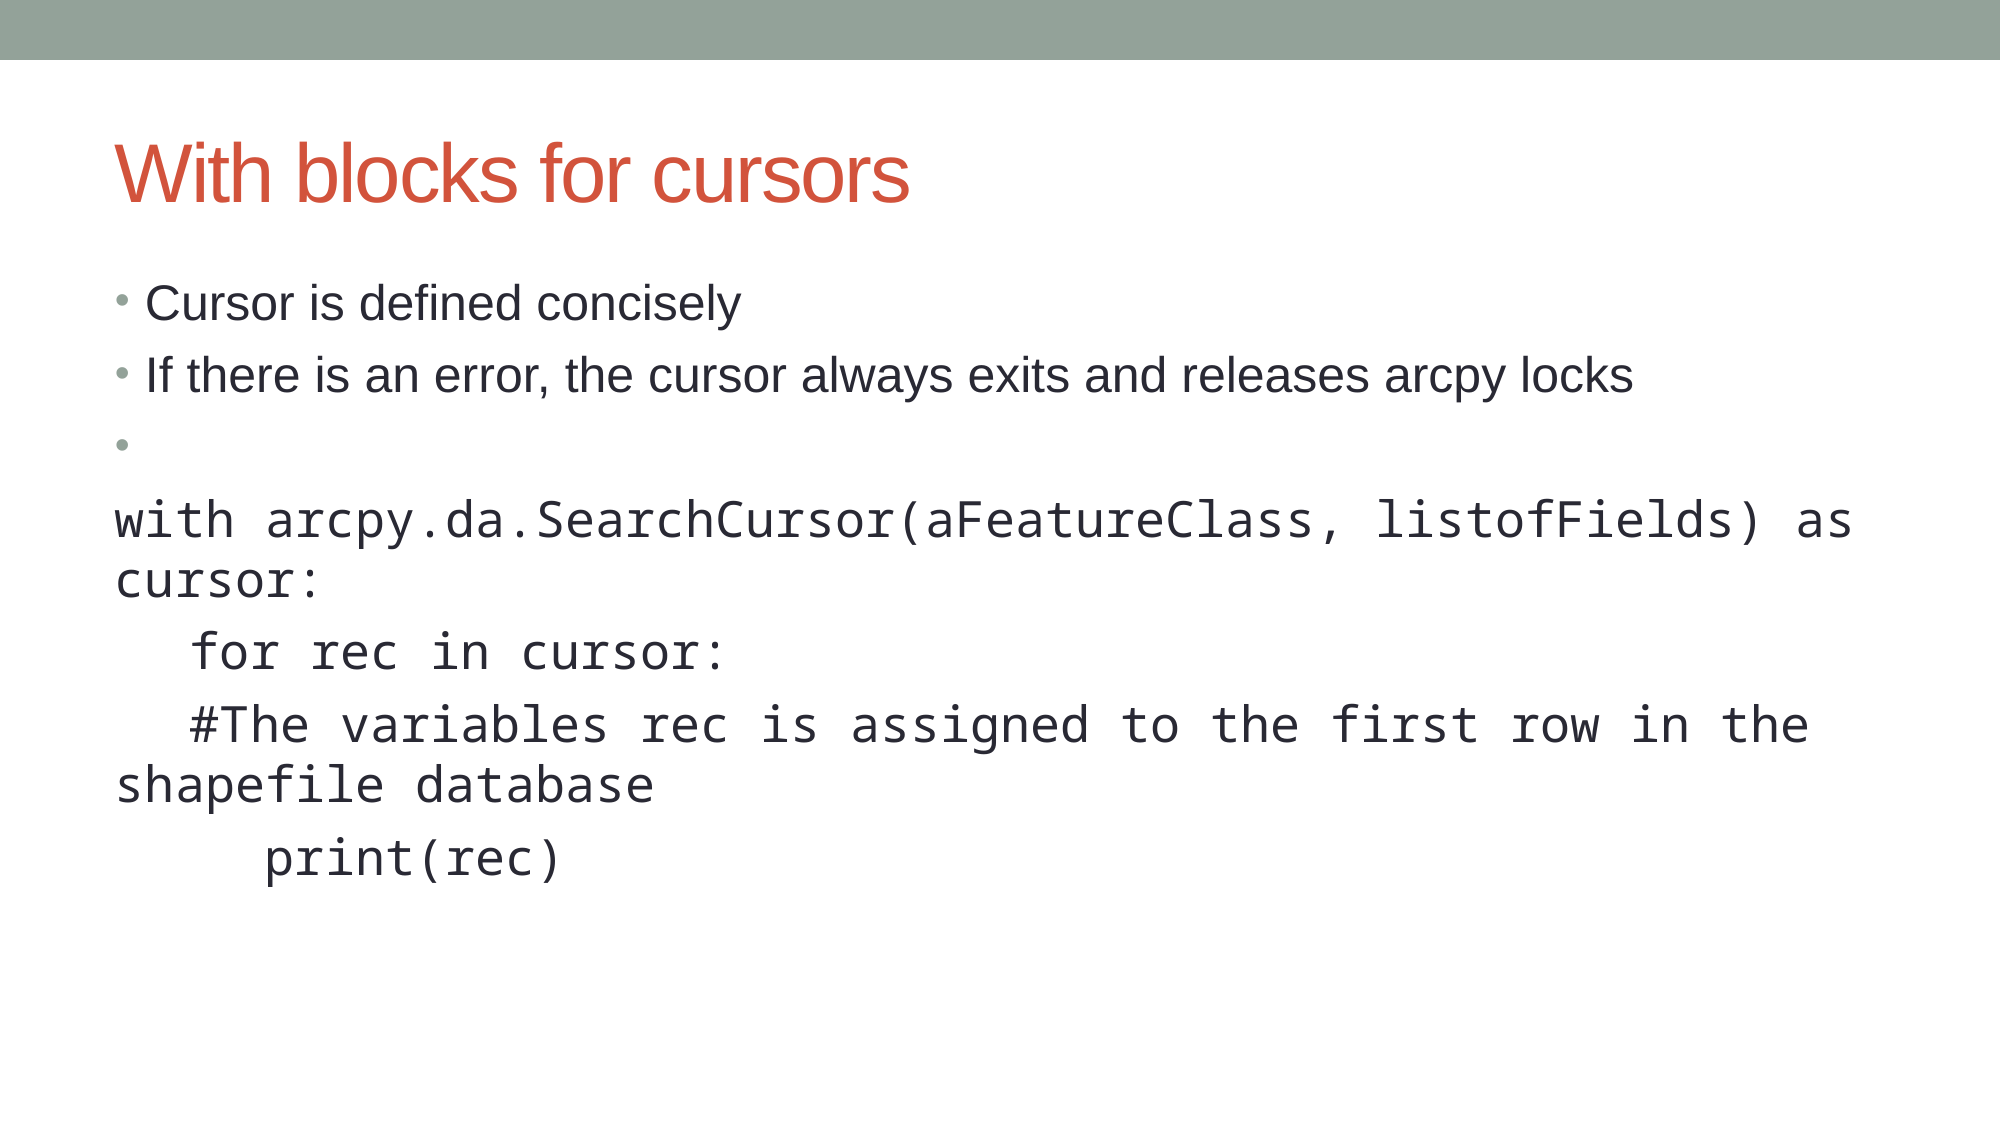

# With blocks for cursors
Cursor is defined concisely
If there is an error, the cursor always exits and releases arcpy locks
with arcpy.da.SearchCursor(aFeatureClass, listofFields) as cursor:
	for rec in cursor:
	#The variables rec is assigned to the first row in the shapefile database
		print(rec)